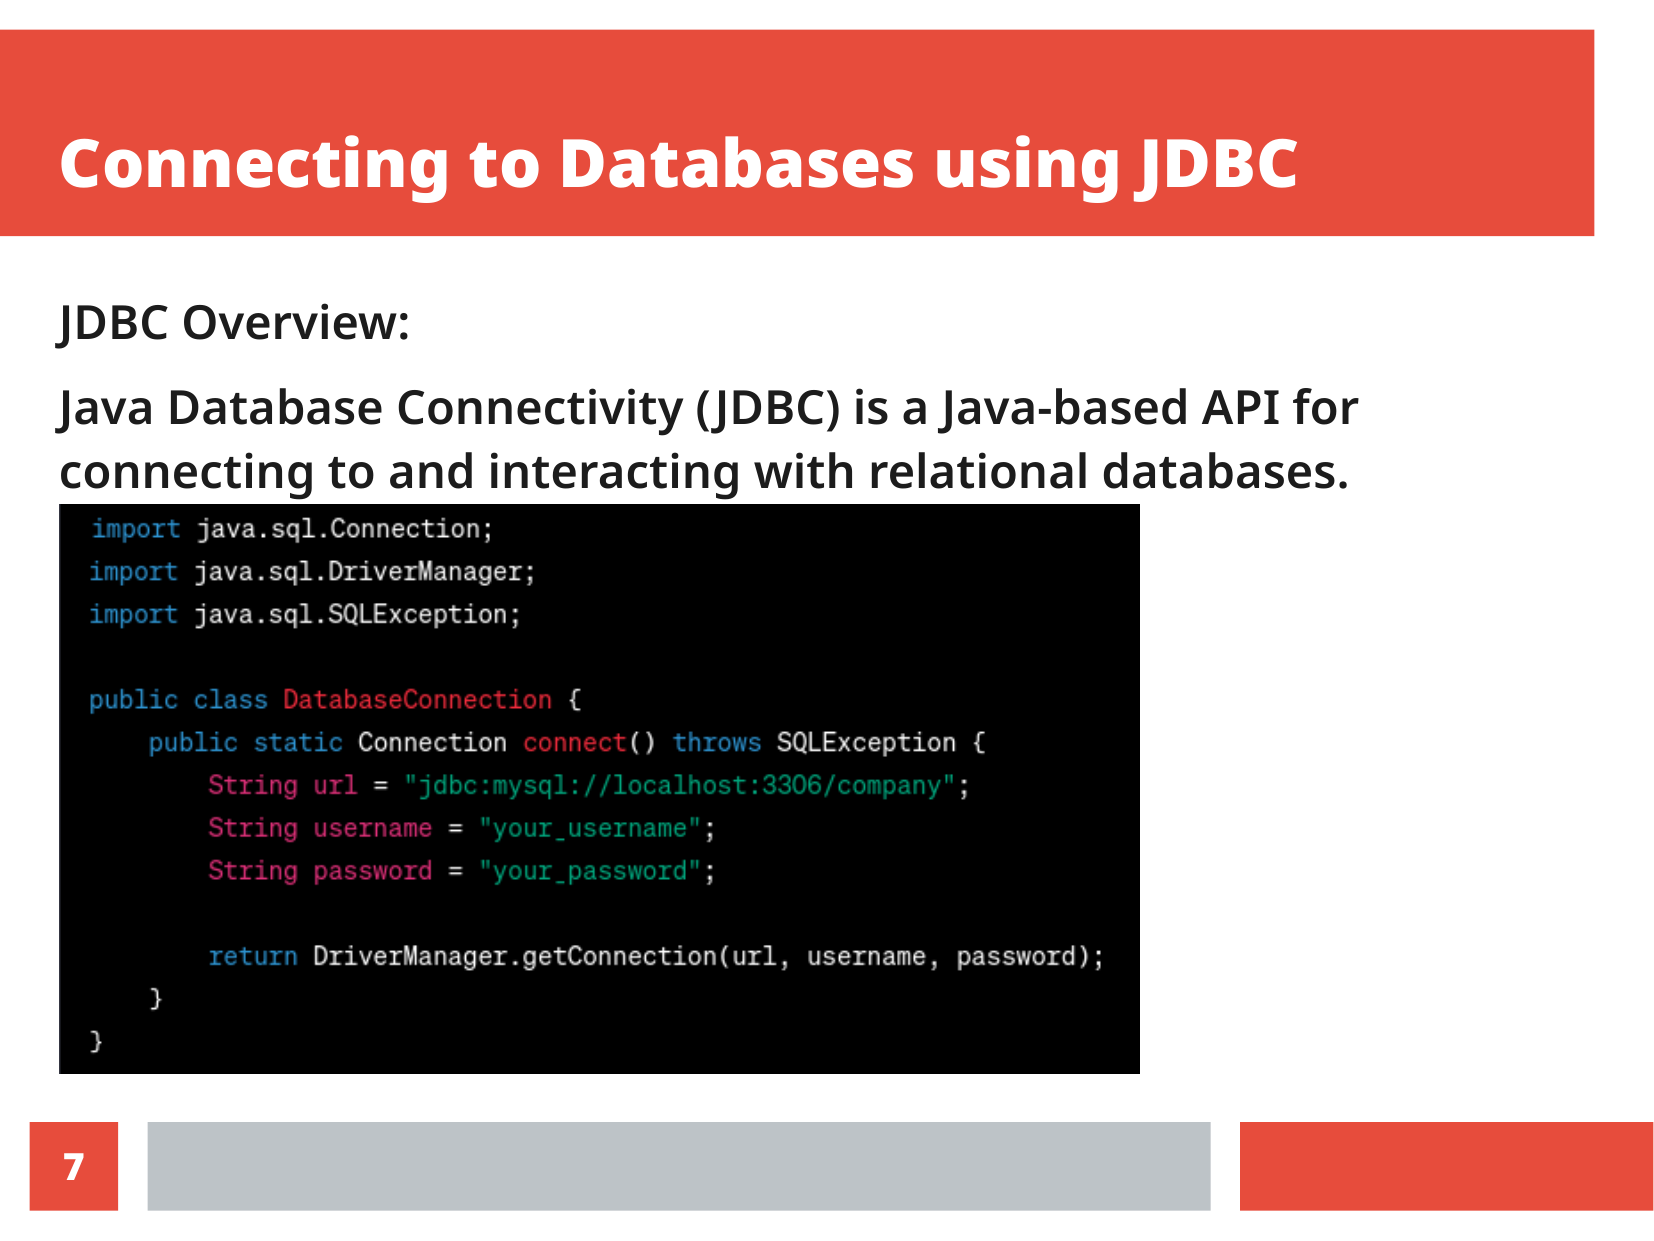

# Connecting to Databases using JDBC
JDBC Overview:
Java Database Connectivity (JDBC) is a Java-based API for connecting to and interacting with relational databases.
7